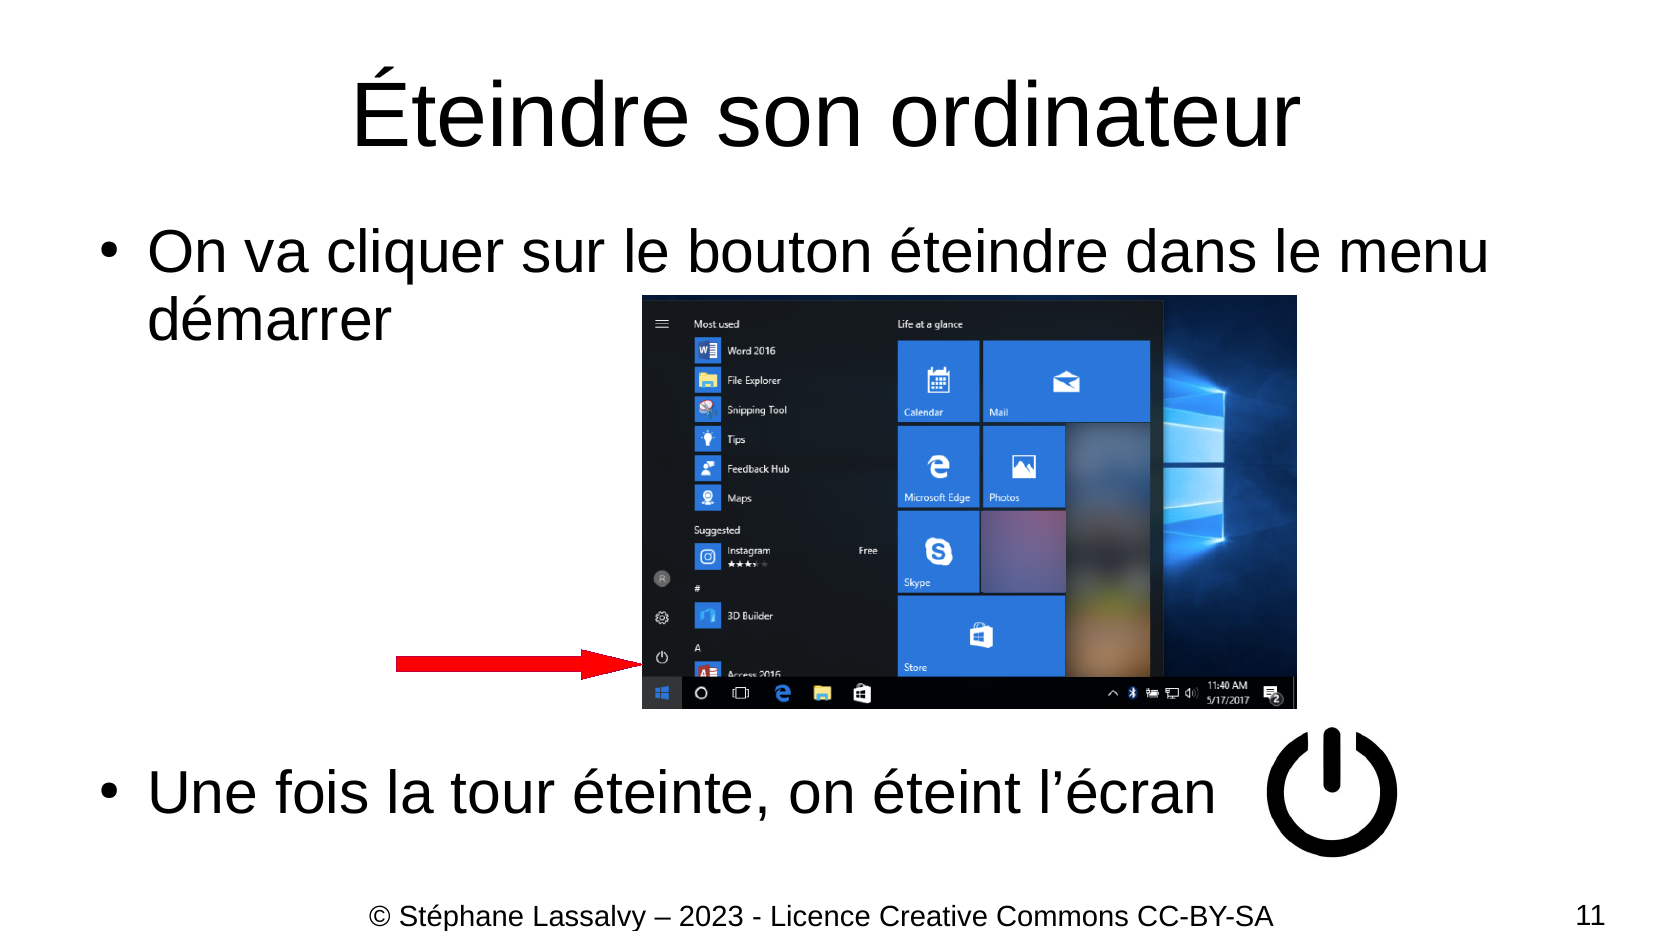

# Éteindre son ordinateur
On va cliquer sur le bouton éteindre dans le menu démarrer
Une fois la tour éteinte, on éteint l’écran
© Stéphane Lassalvy – 2023 - Licence Creative Commons CC-BY-SA